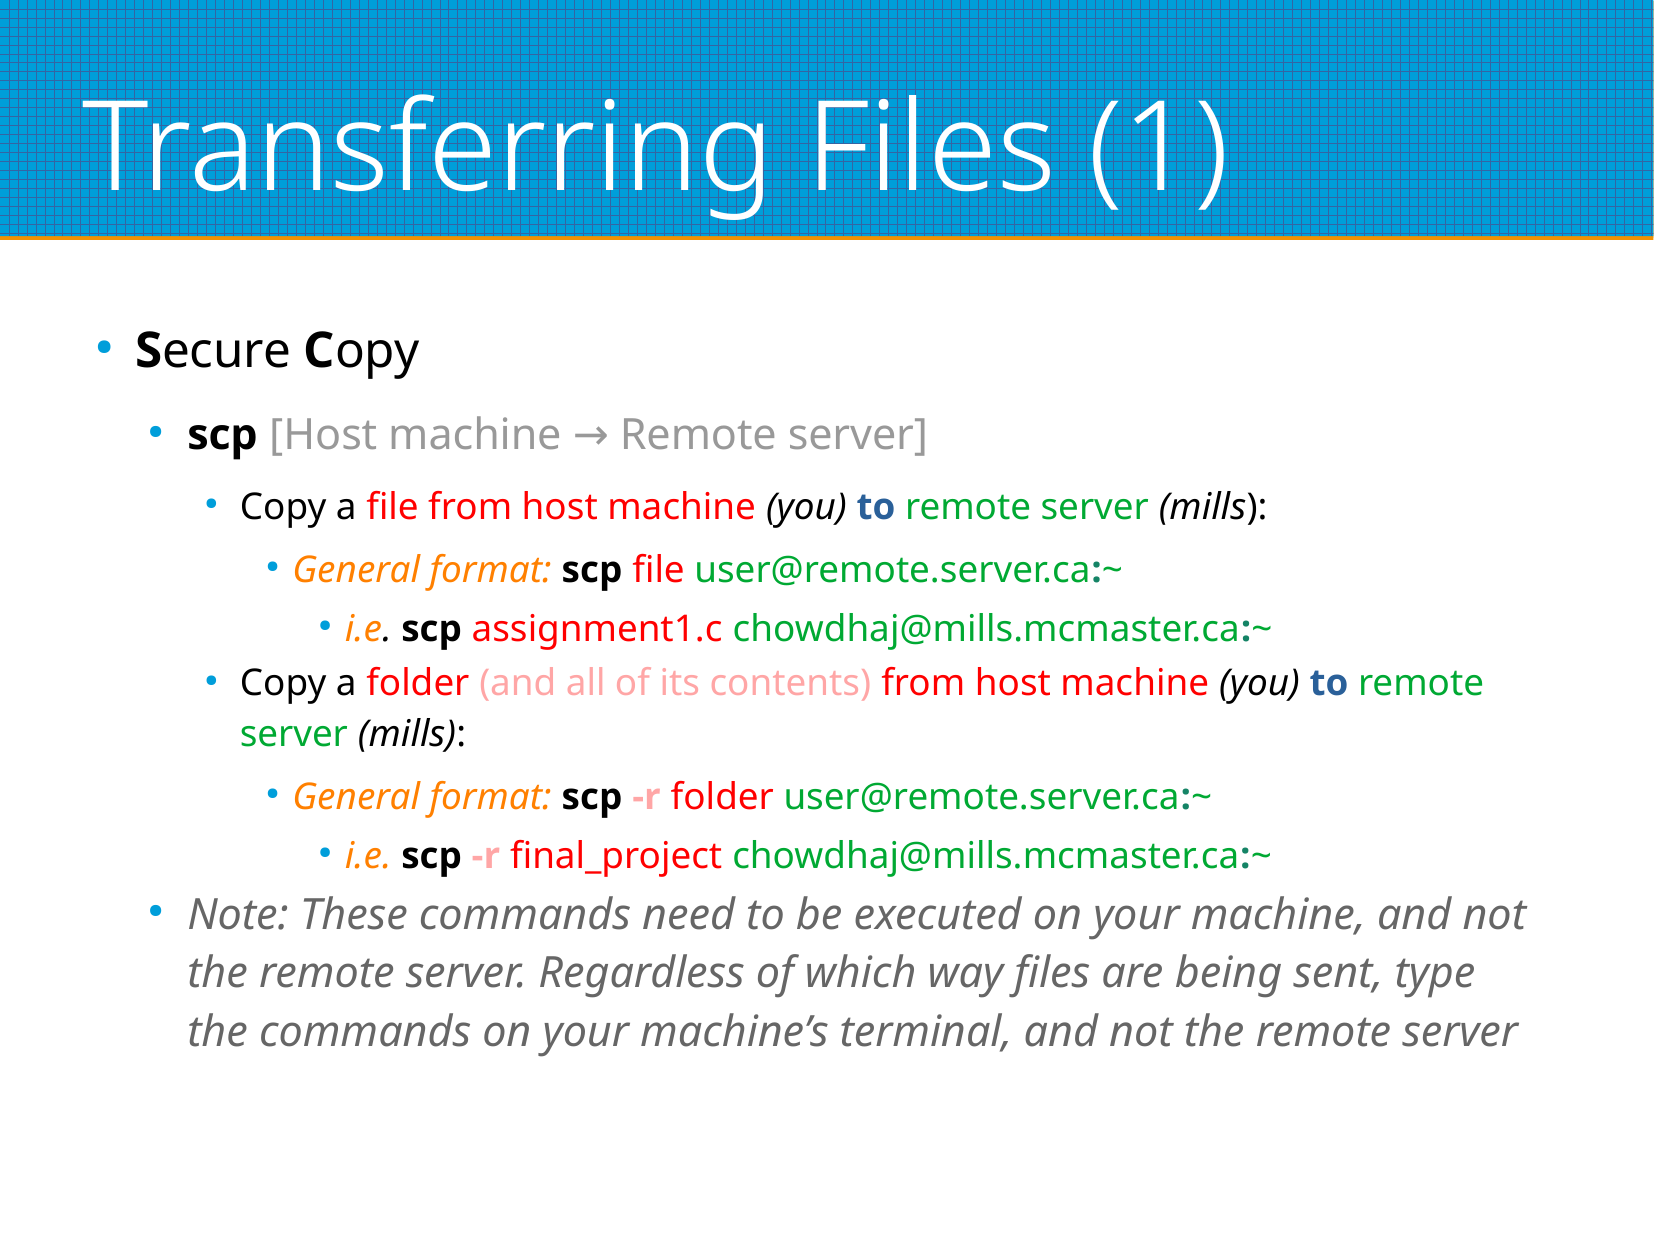

# Transferring Files (1)
Secure Copy
scp [Host machine → Remote server]
Copy a file from host machine (you) to remote server (mills):
General format: scp file user@remote.server.ca:~
i.e. scp assignment1.c chowdhaj@mills.mcmaster.ca:~
Copy a folder (and all of its contents) from host machine (you) to remote server (mills):
General format: scp -r folder user@remote.server.ca:~
i.e. scp -r final_project chowdhaj@mills.mcmaster.ca:~
Note: These commands need to be executed on your machine, and not the remote server. Regardless of which way files are being sent, type the commands on your machine’s terminal, and not the remote server